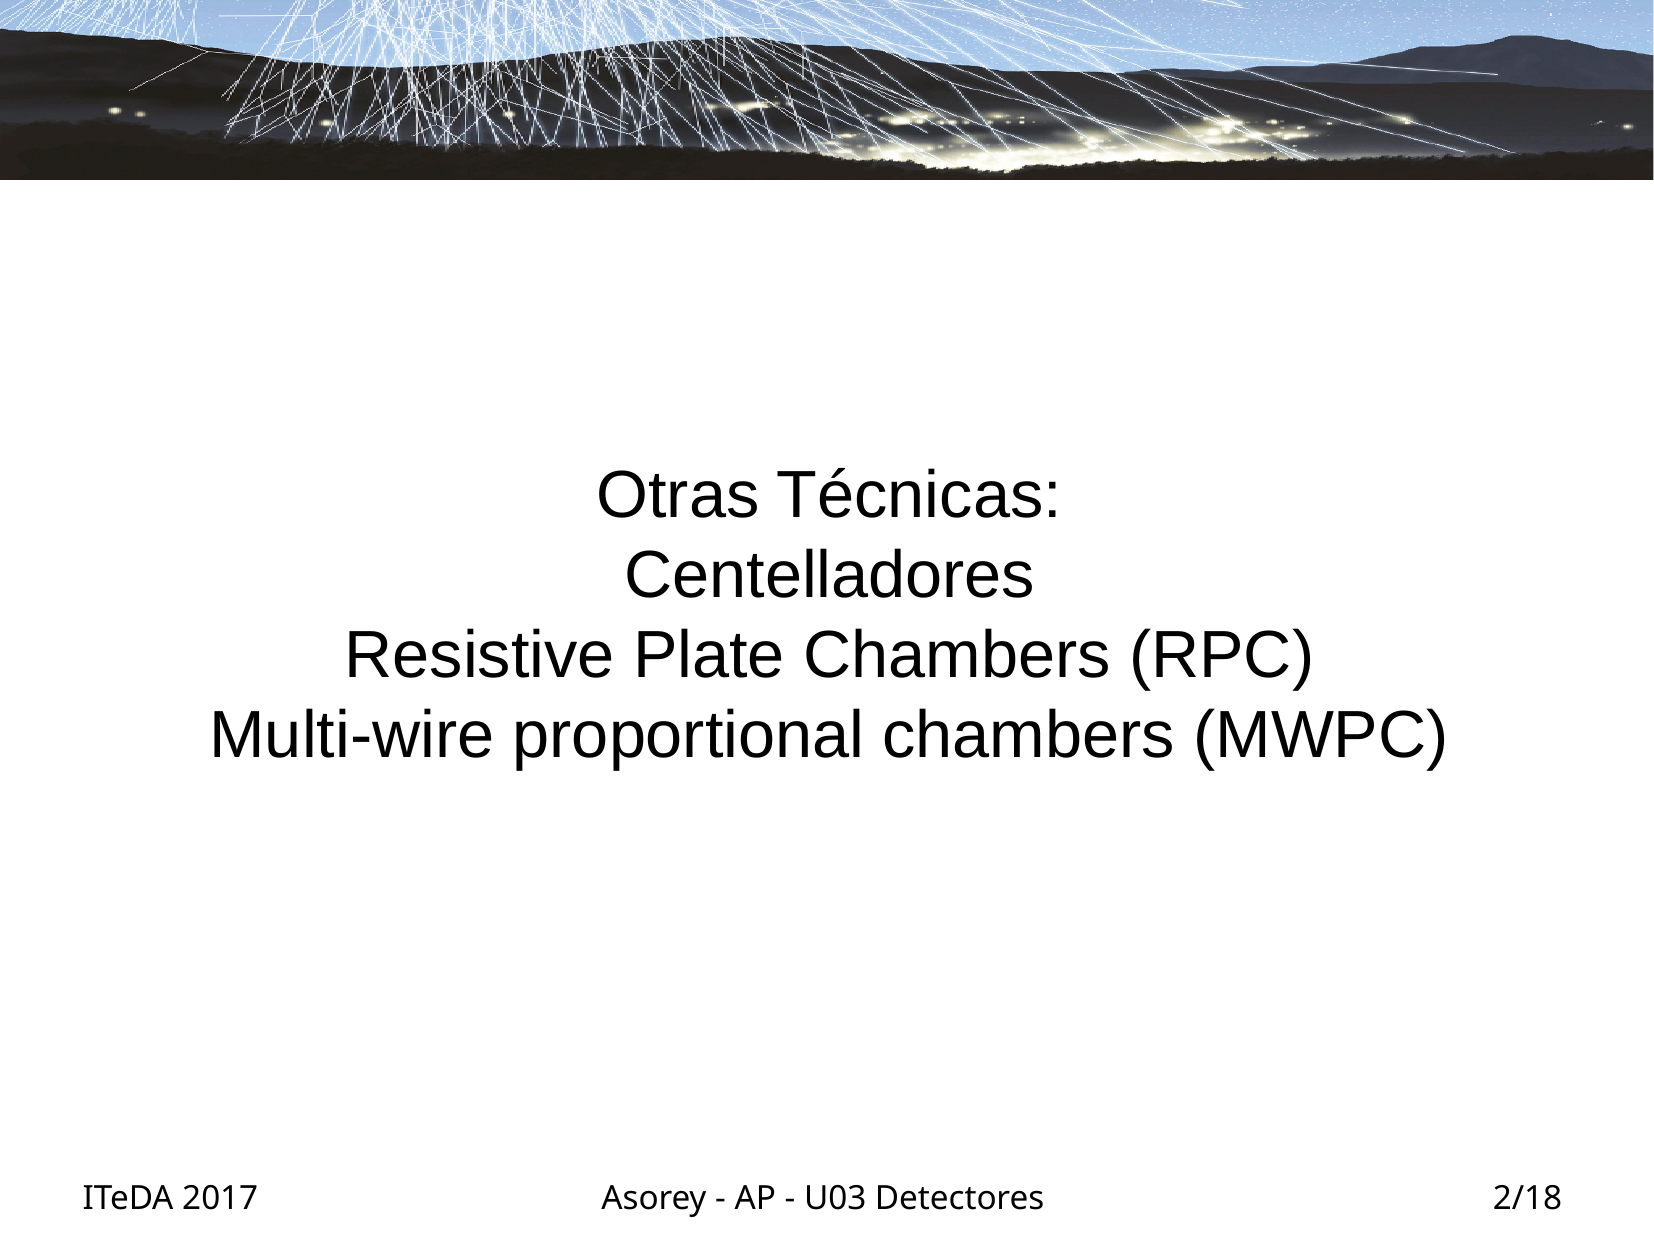

Otras Técnicas:
Centelladores
Resistive Plate Chambers (RPC)
Multi-wire proportional chambers (MWPC)
ITeDA 2017
Asorey - AP - U03 Detectores
2